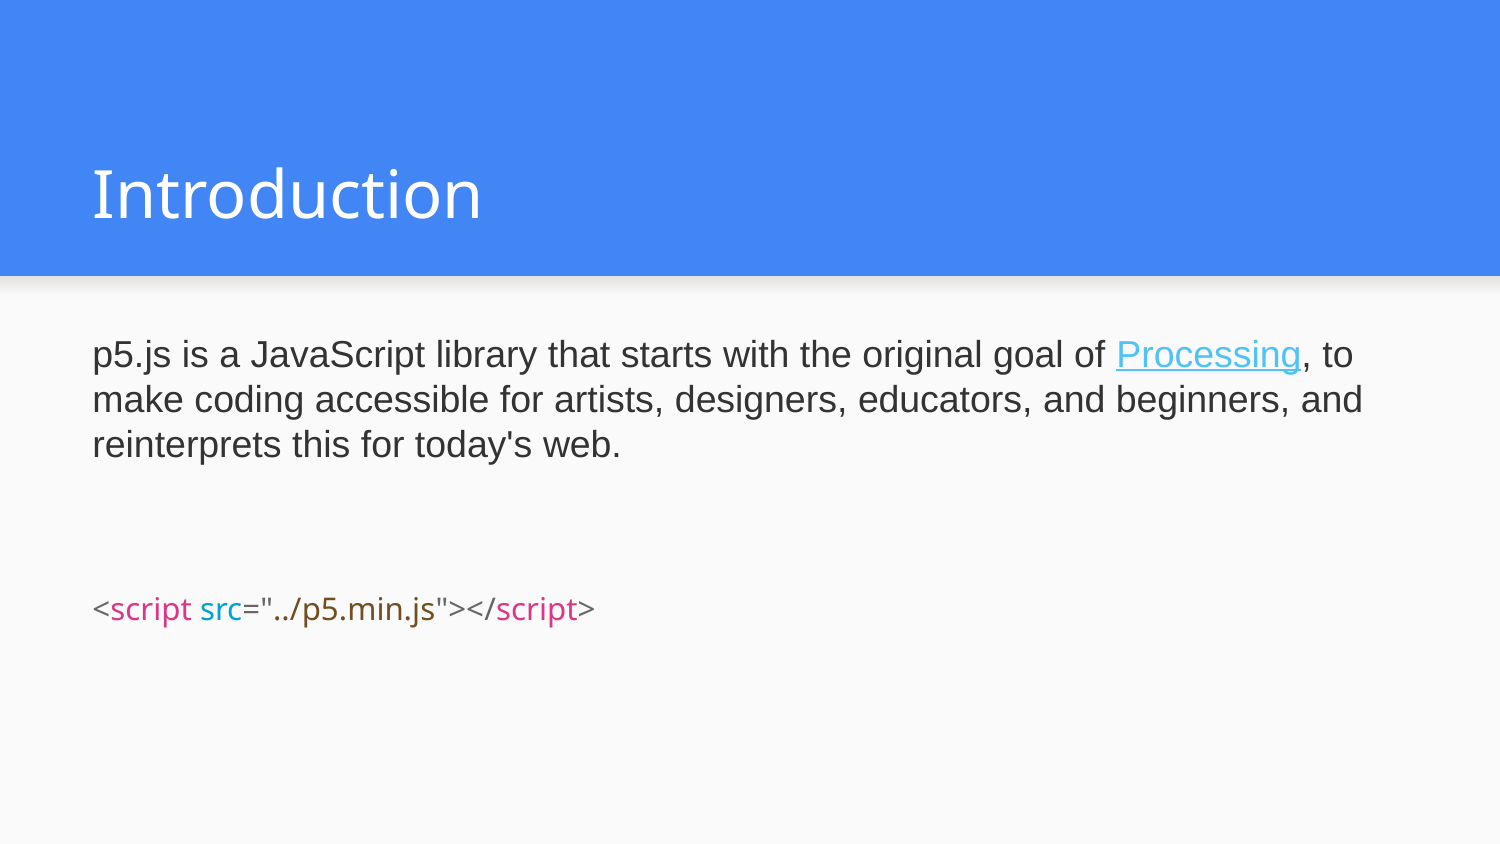

# Introduction
p5.js is a JavaScript library that starts with the original goal of Processing, to make coding accessible for artists, designers, educators, and beginners, and reinterprets this for today's web.
<script src="../p5.min.js"></script>